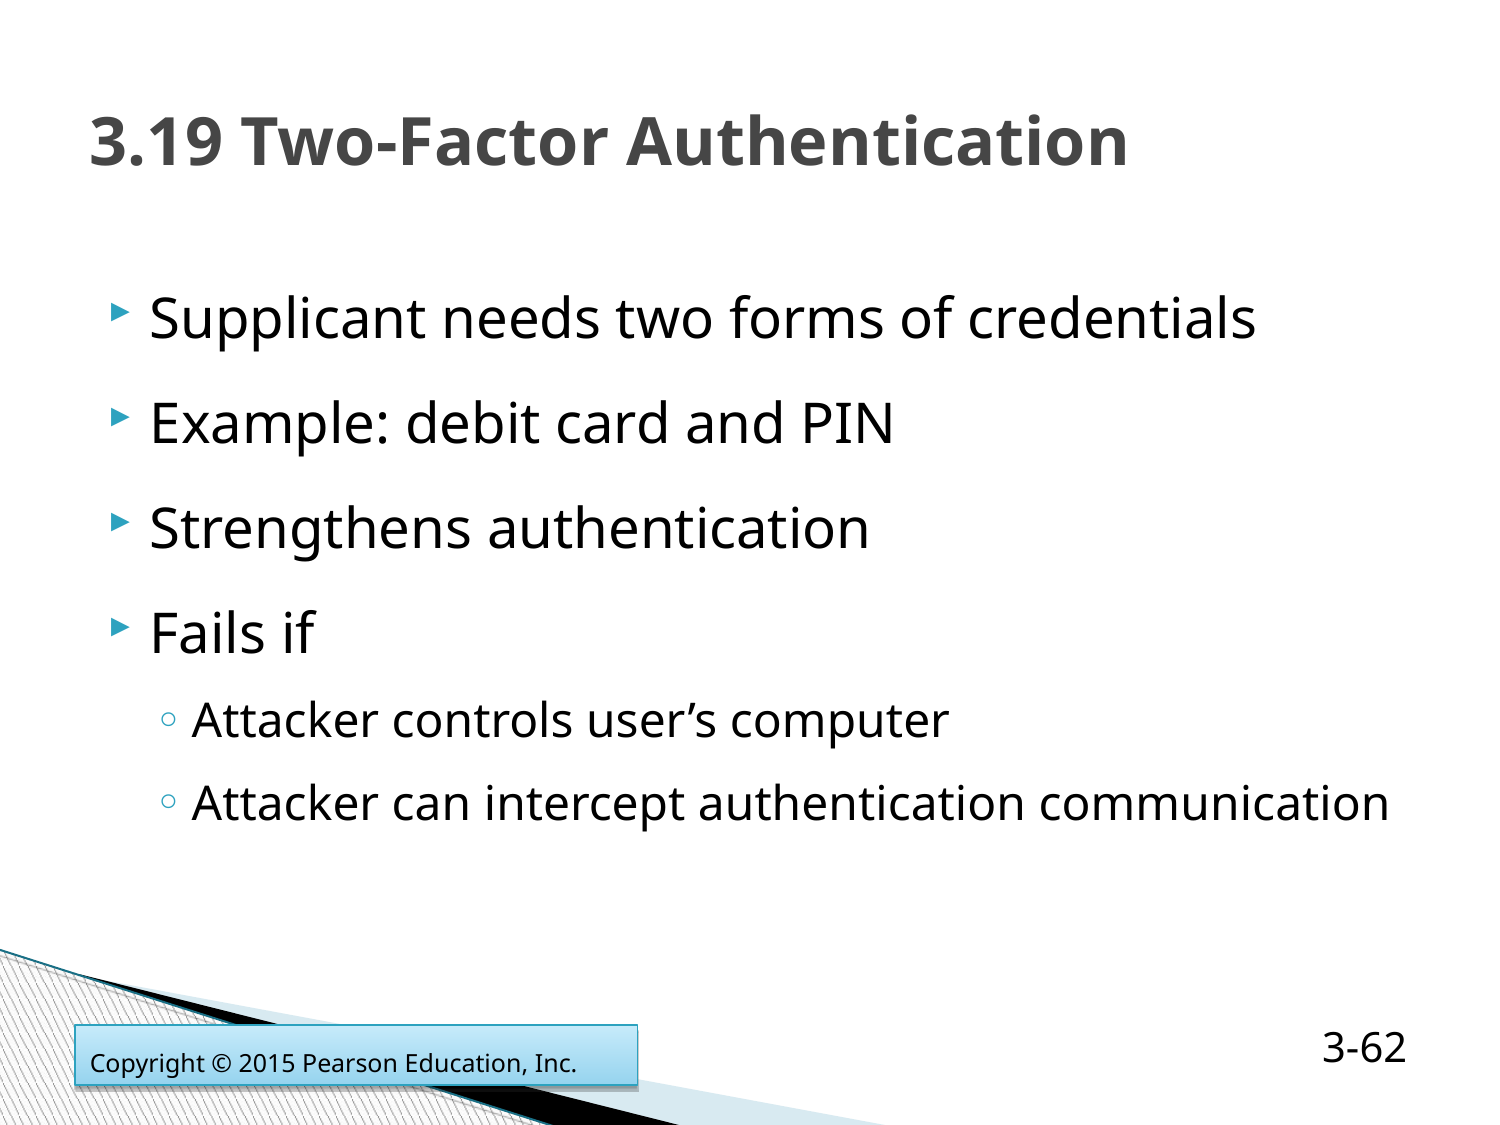

3.19 Two-Factor Authentication
# Supplicant needs two forms of credentials
Example: debit card and PIN
Strengthens authentication
Fails if
Attacker controls user’s computer
Attacker can intercept authentication communication
Copyright © 2015 Pearson Education, Inc.